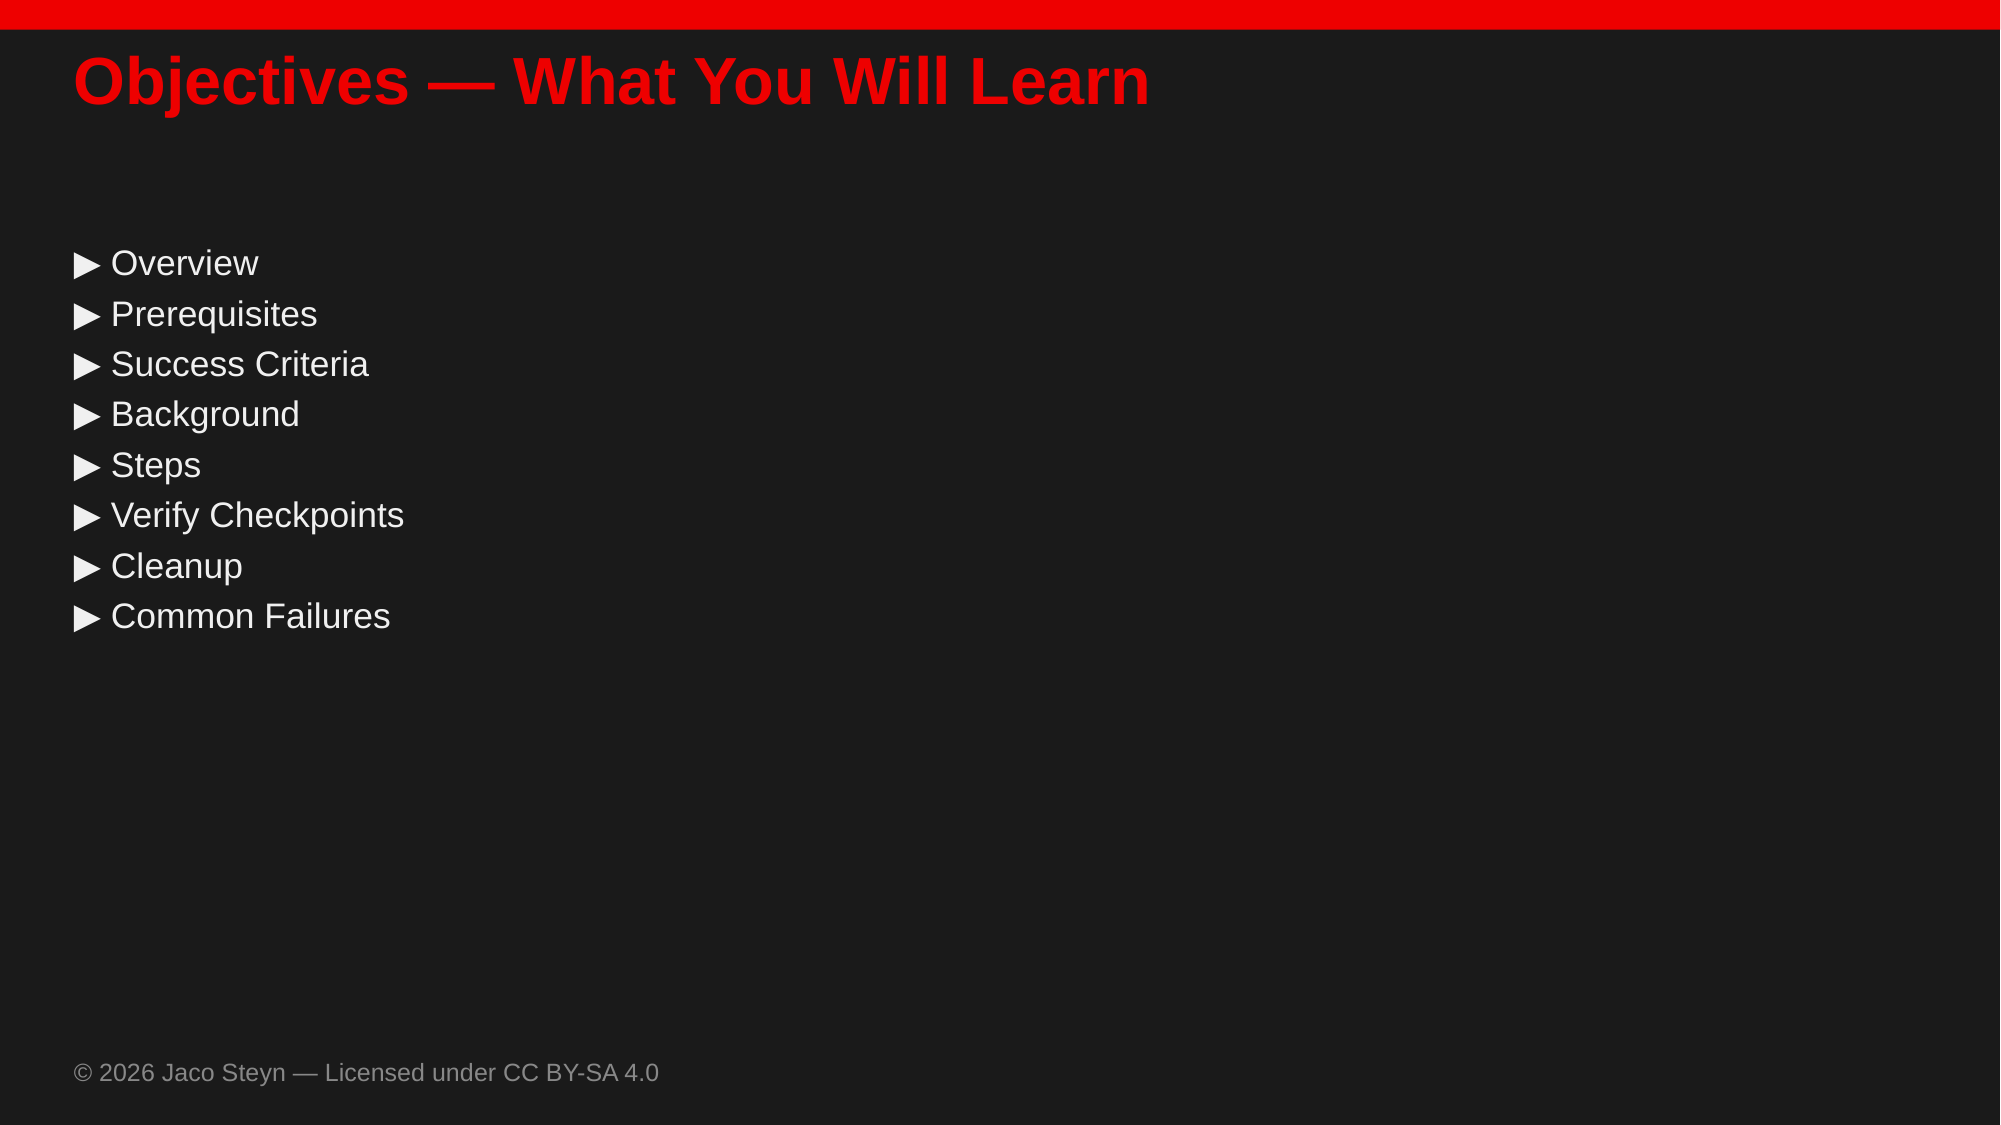

Objectives — What You Will Learn
▶ Overview
▶ Prerequisites
▶ Success Criteria
▶ Background
▶ Steps
▶ Verify Checkpoints
▶ Cleanup
▶ Common Failures
© 2026 Jaco Steyn — Licensed under CC BY-SA 4.0